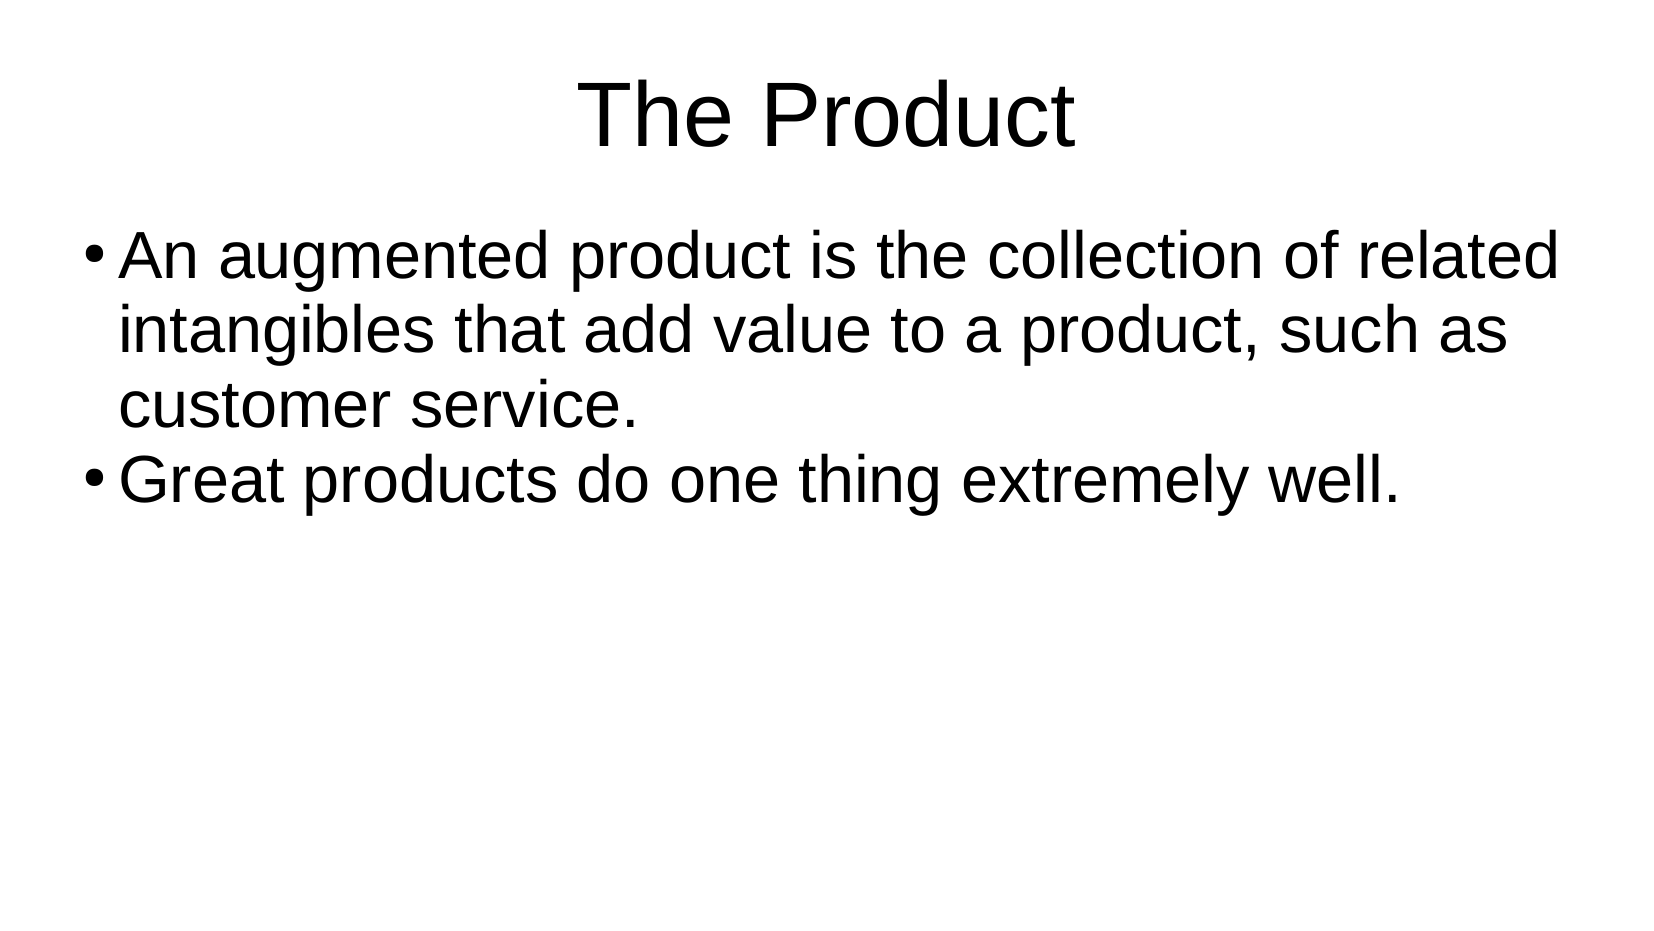

# The Product
An augmented product is the collection of related intangibles that add value to a product, such as customer service.
Great products do one thing extremely well.